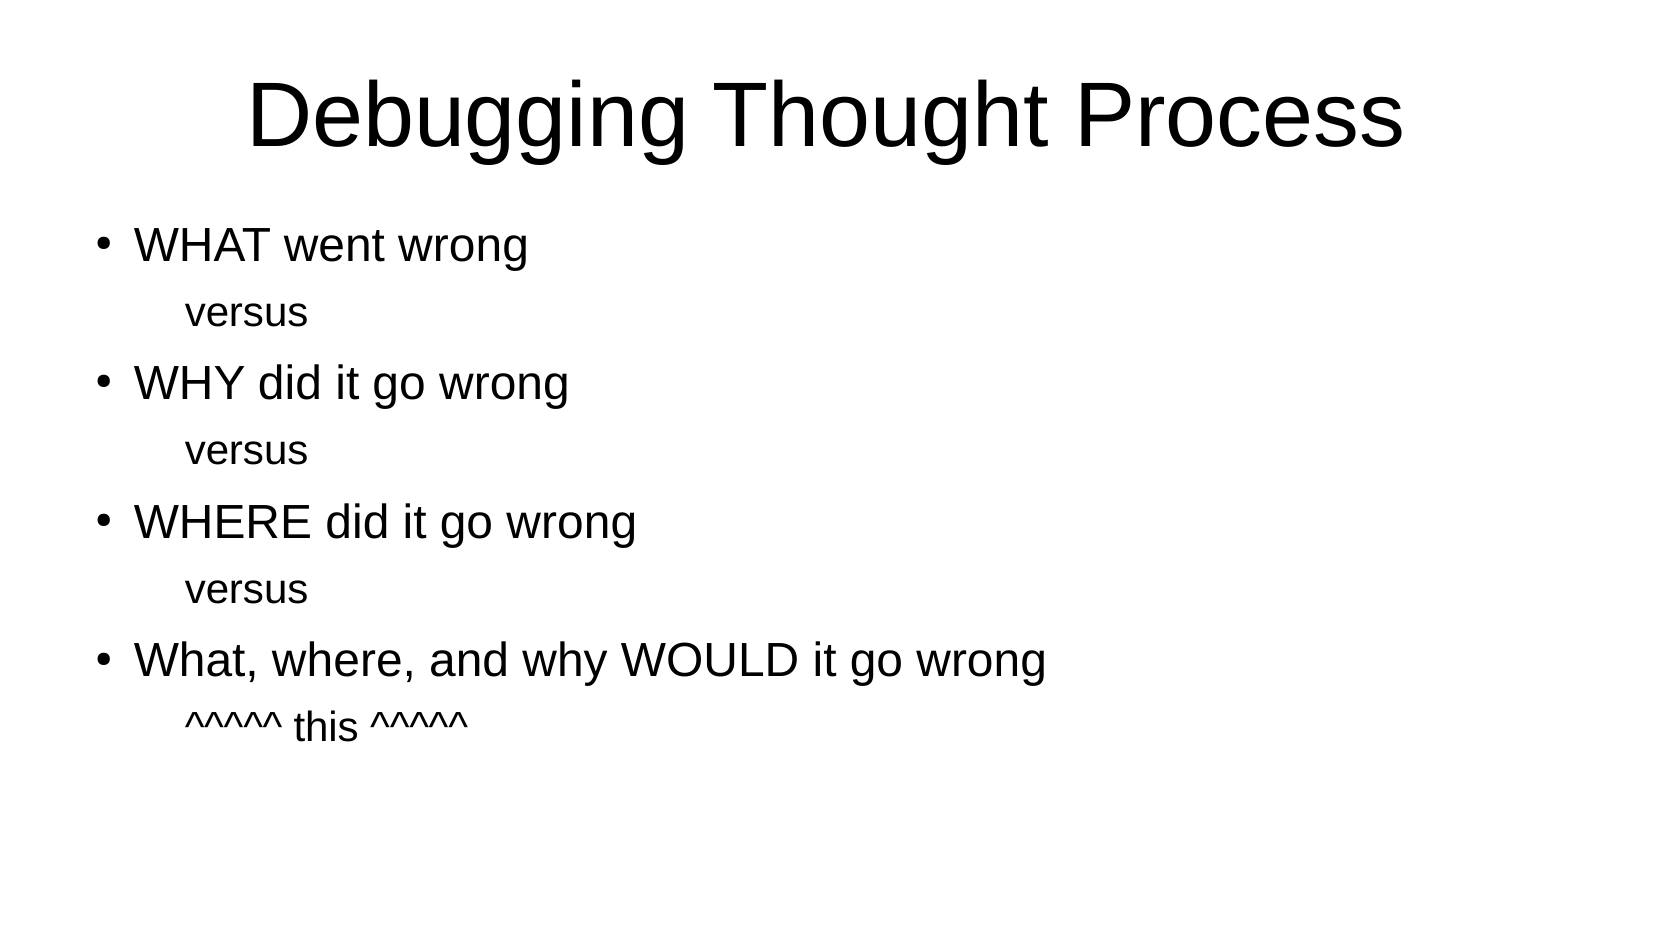

# Debugging Thought Process
WHAT went wrong
versus
WHY did it go wrong
versus
WHERE did it go wrong
versus
What, where, and why WOULD it go wrong
^^^^^ this ^^^^^